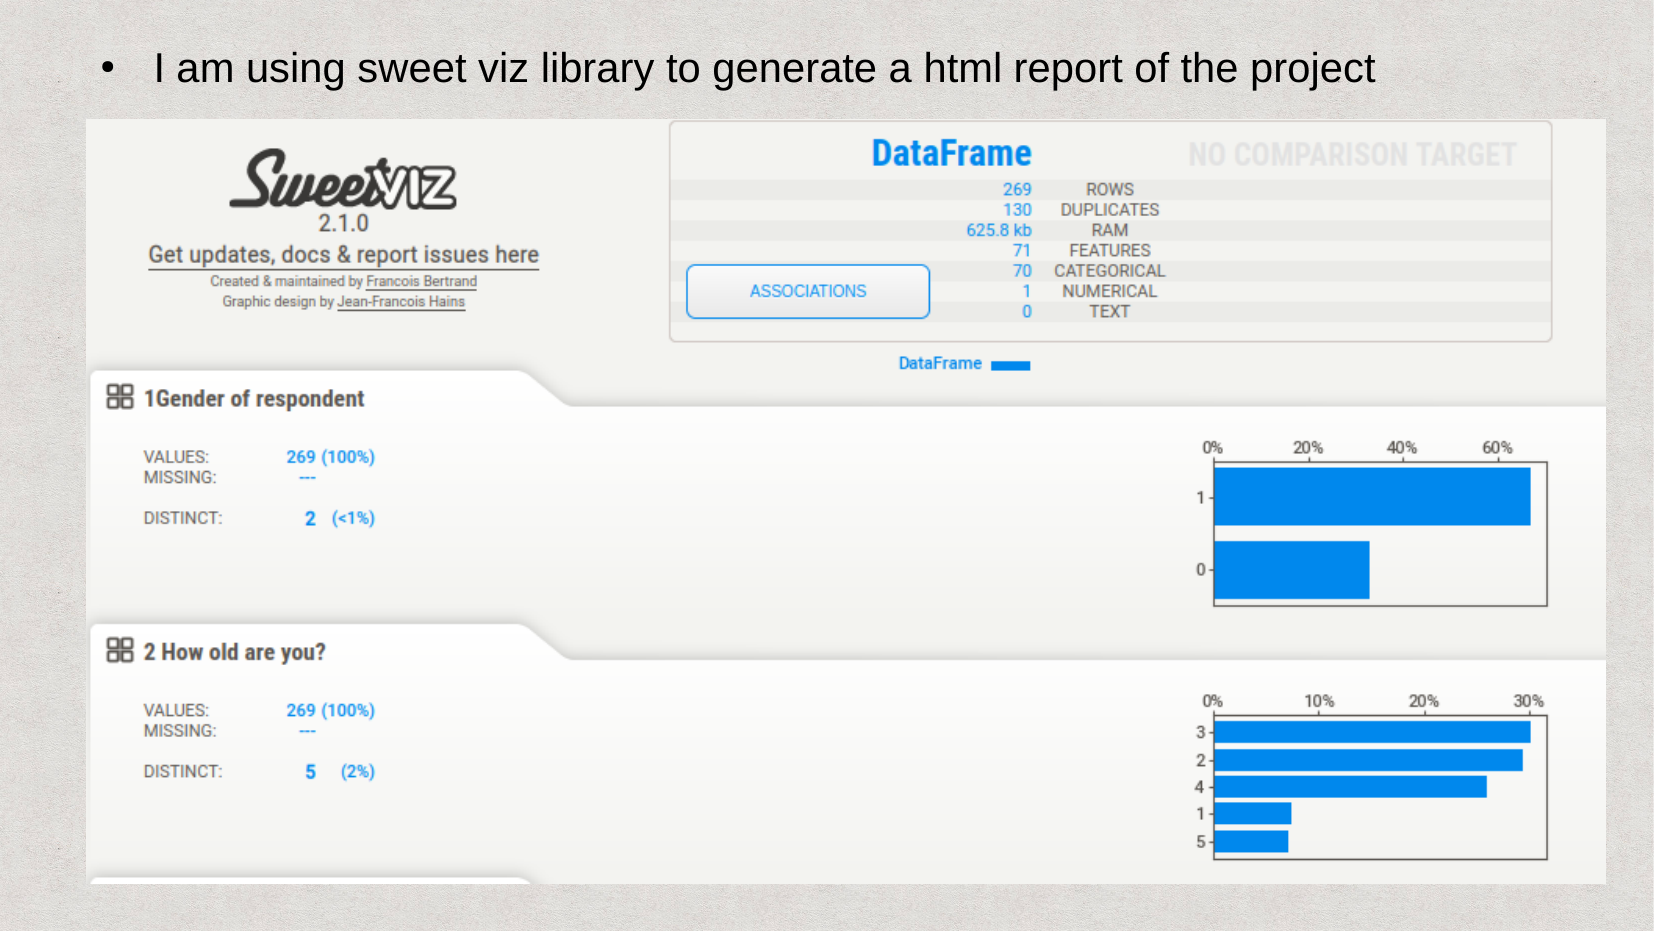

# I am using sweet viz library to generate a html report of the project